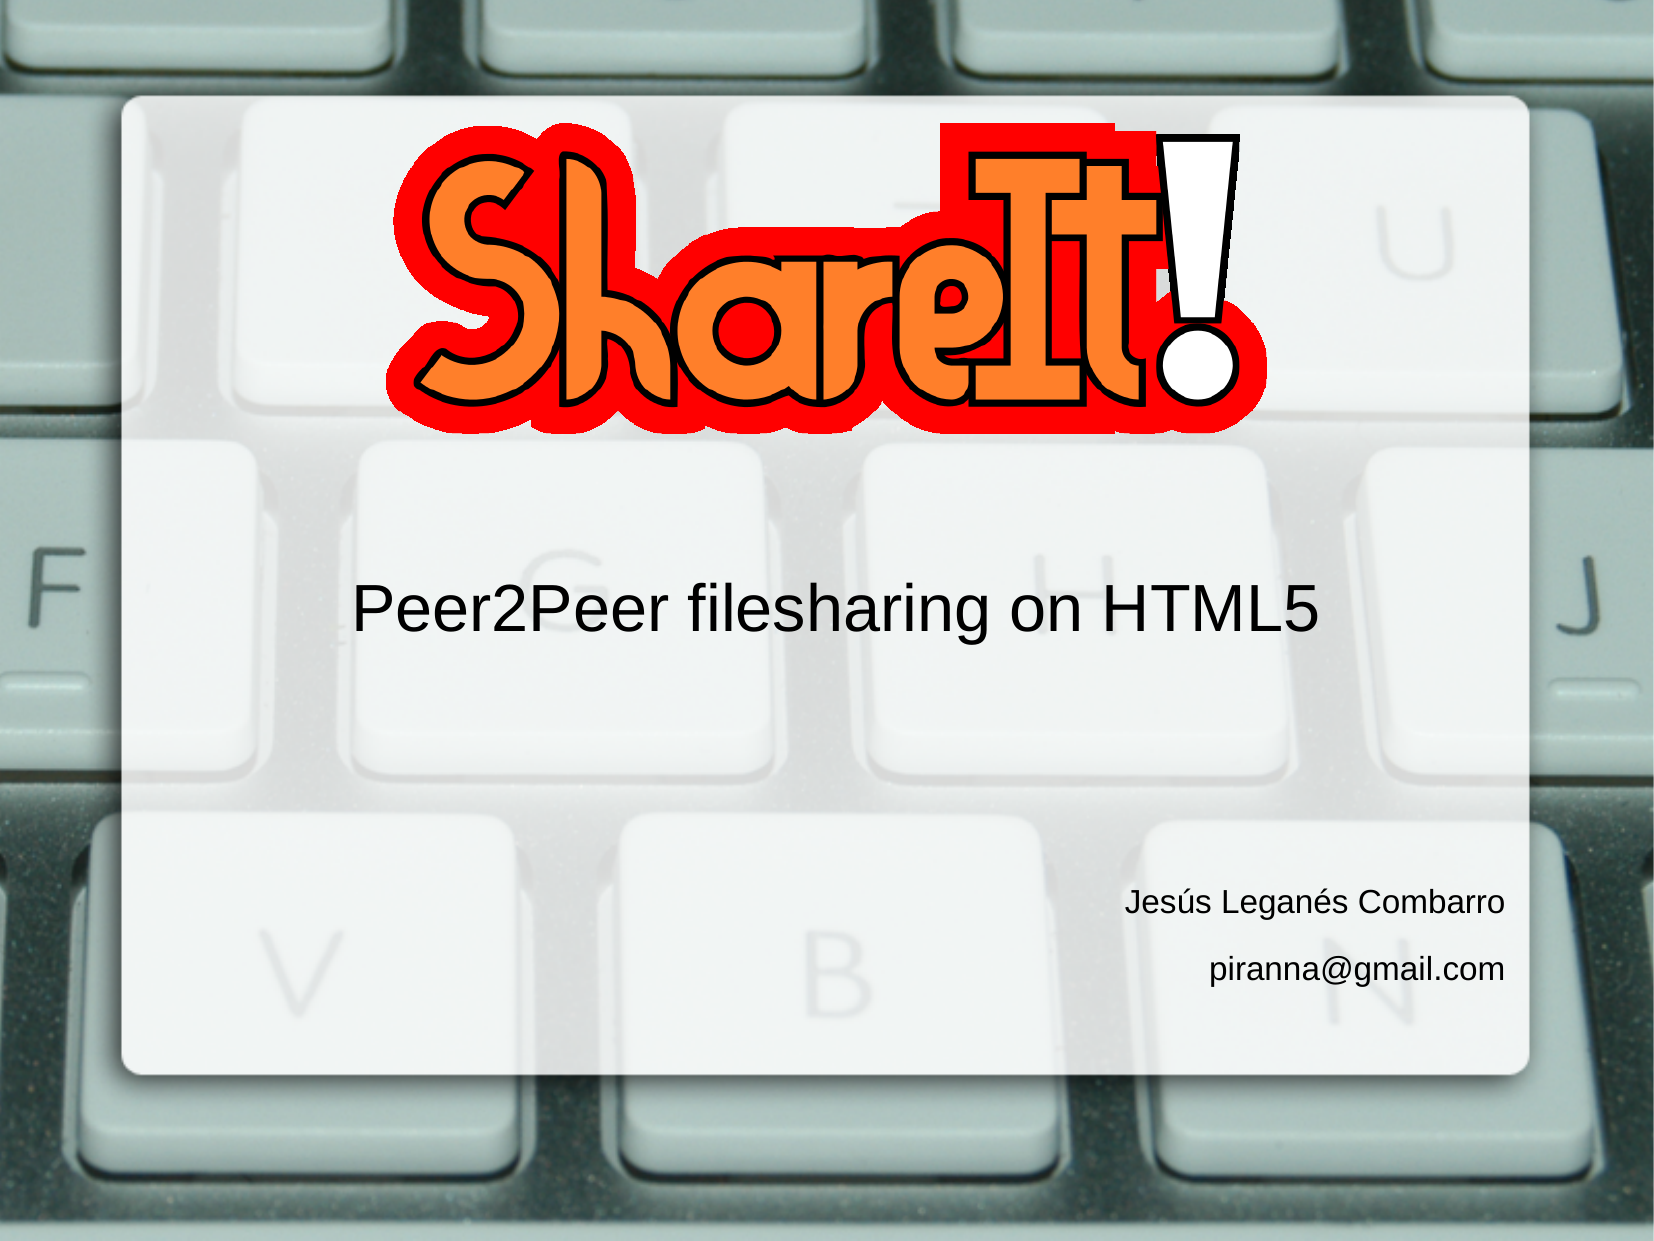

# Peer2Peer filesharing on HTML5
Jesús Leganés Combarro
piranna@gmail.com